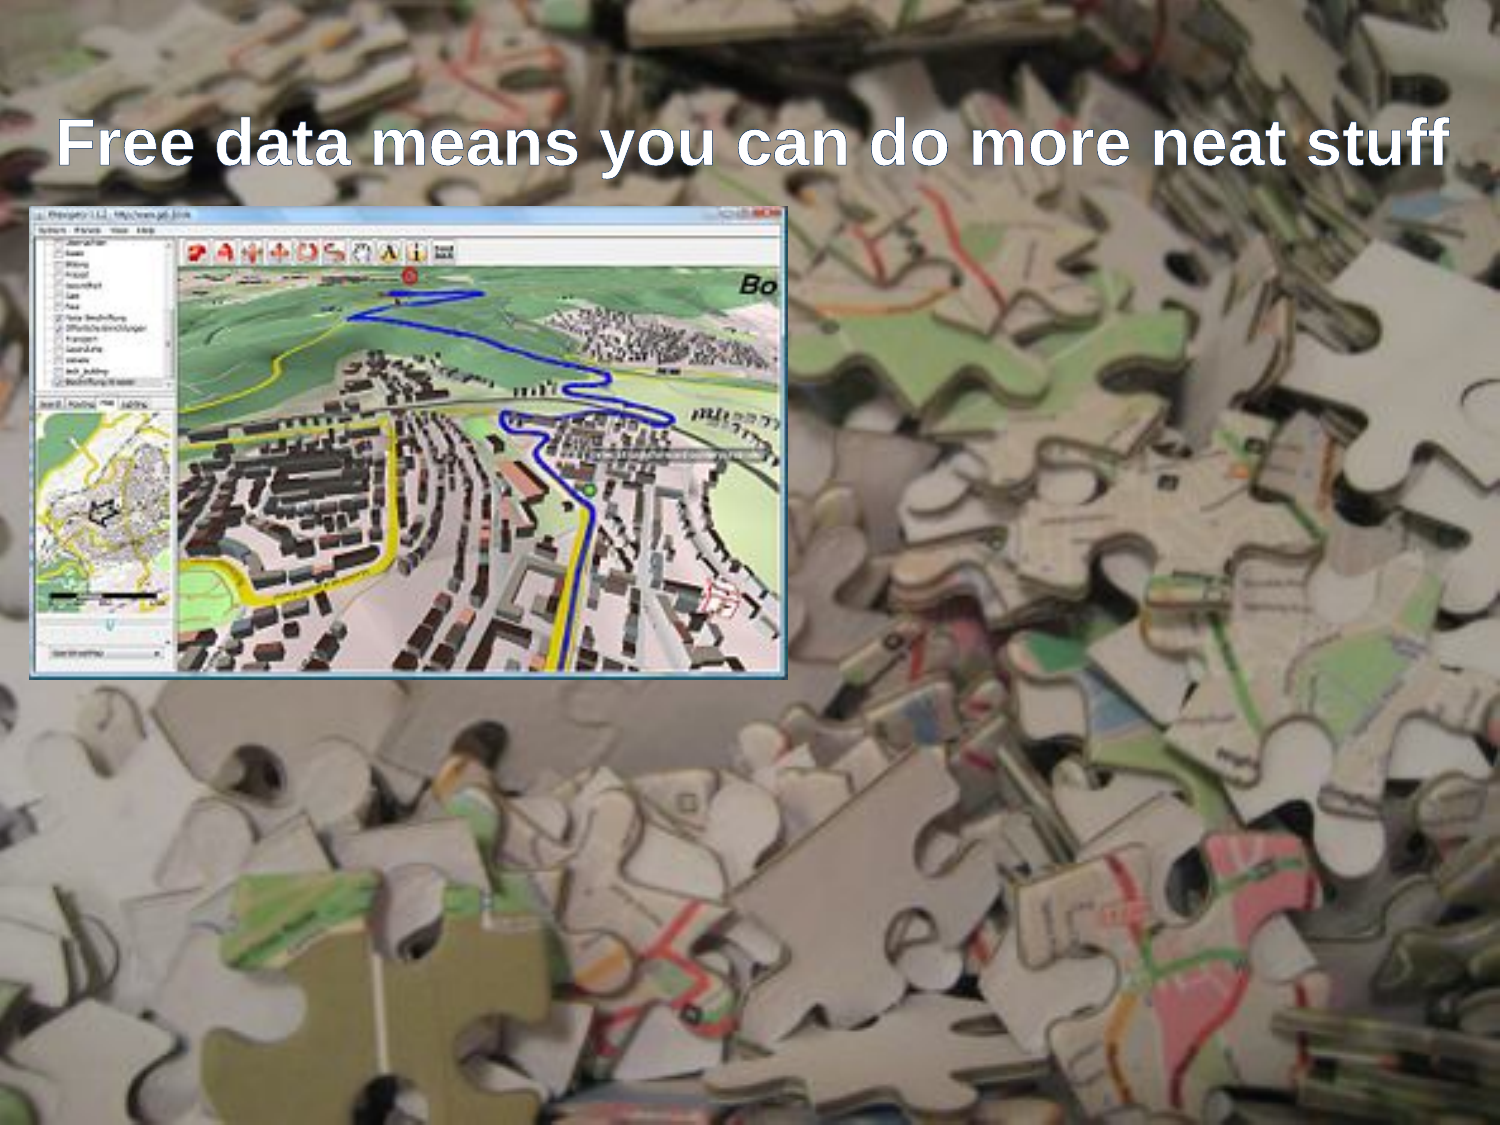

# Free data means you can do more neat stuff